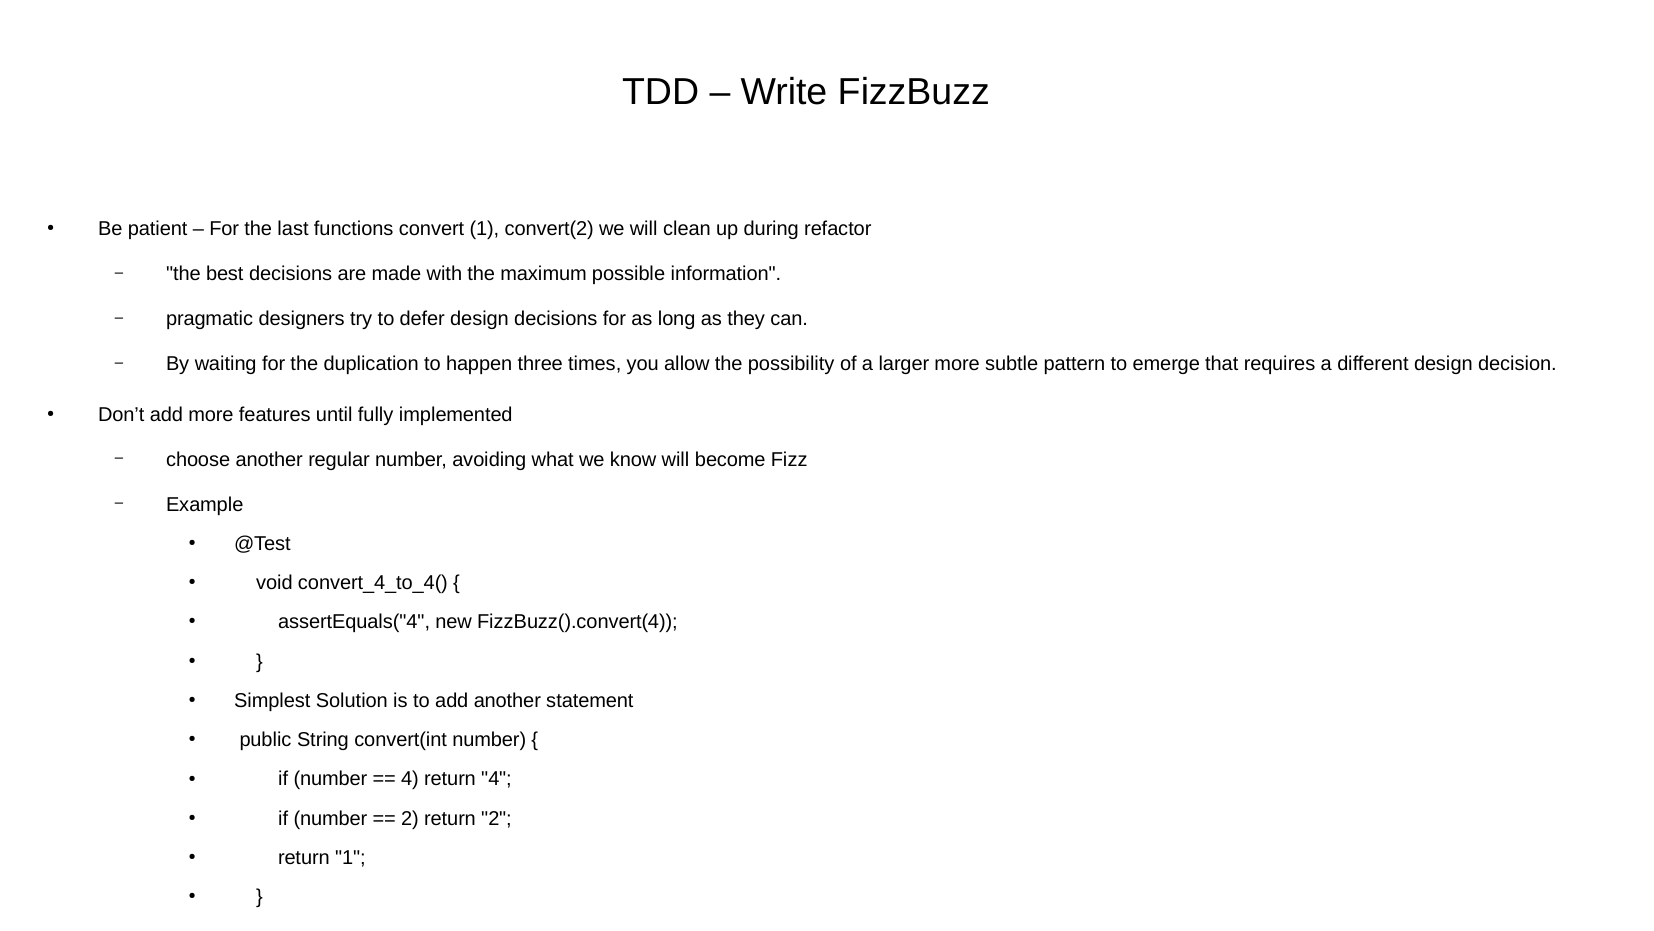

#
TDD – Write FizzBuzz
Be patient – For the last functions convert (1), convert(2) we will clean up during refactor
"the best decisions are made with the maximum possible information".
pragmatic designers try to defer design decisions for as long as they can.
By waiting for the duplication to happen three times, you allow the possibility of a larger more subtle pattern to emerge that requires a different design decision.
Don’t add more features until fully implemented
choose another regular number, avoiding what we know will become Fizz
Example
@Test
 void convert_4_to_4() {
 assertEquals("4", new FizzBuzz().convert(4));
 }
Simplest Solution is to add another statement
 public String convert(int number) {
 if (number == 4) return "4";
 if (number == 2) return "2";
 return "1";
 }